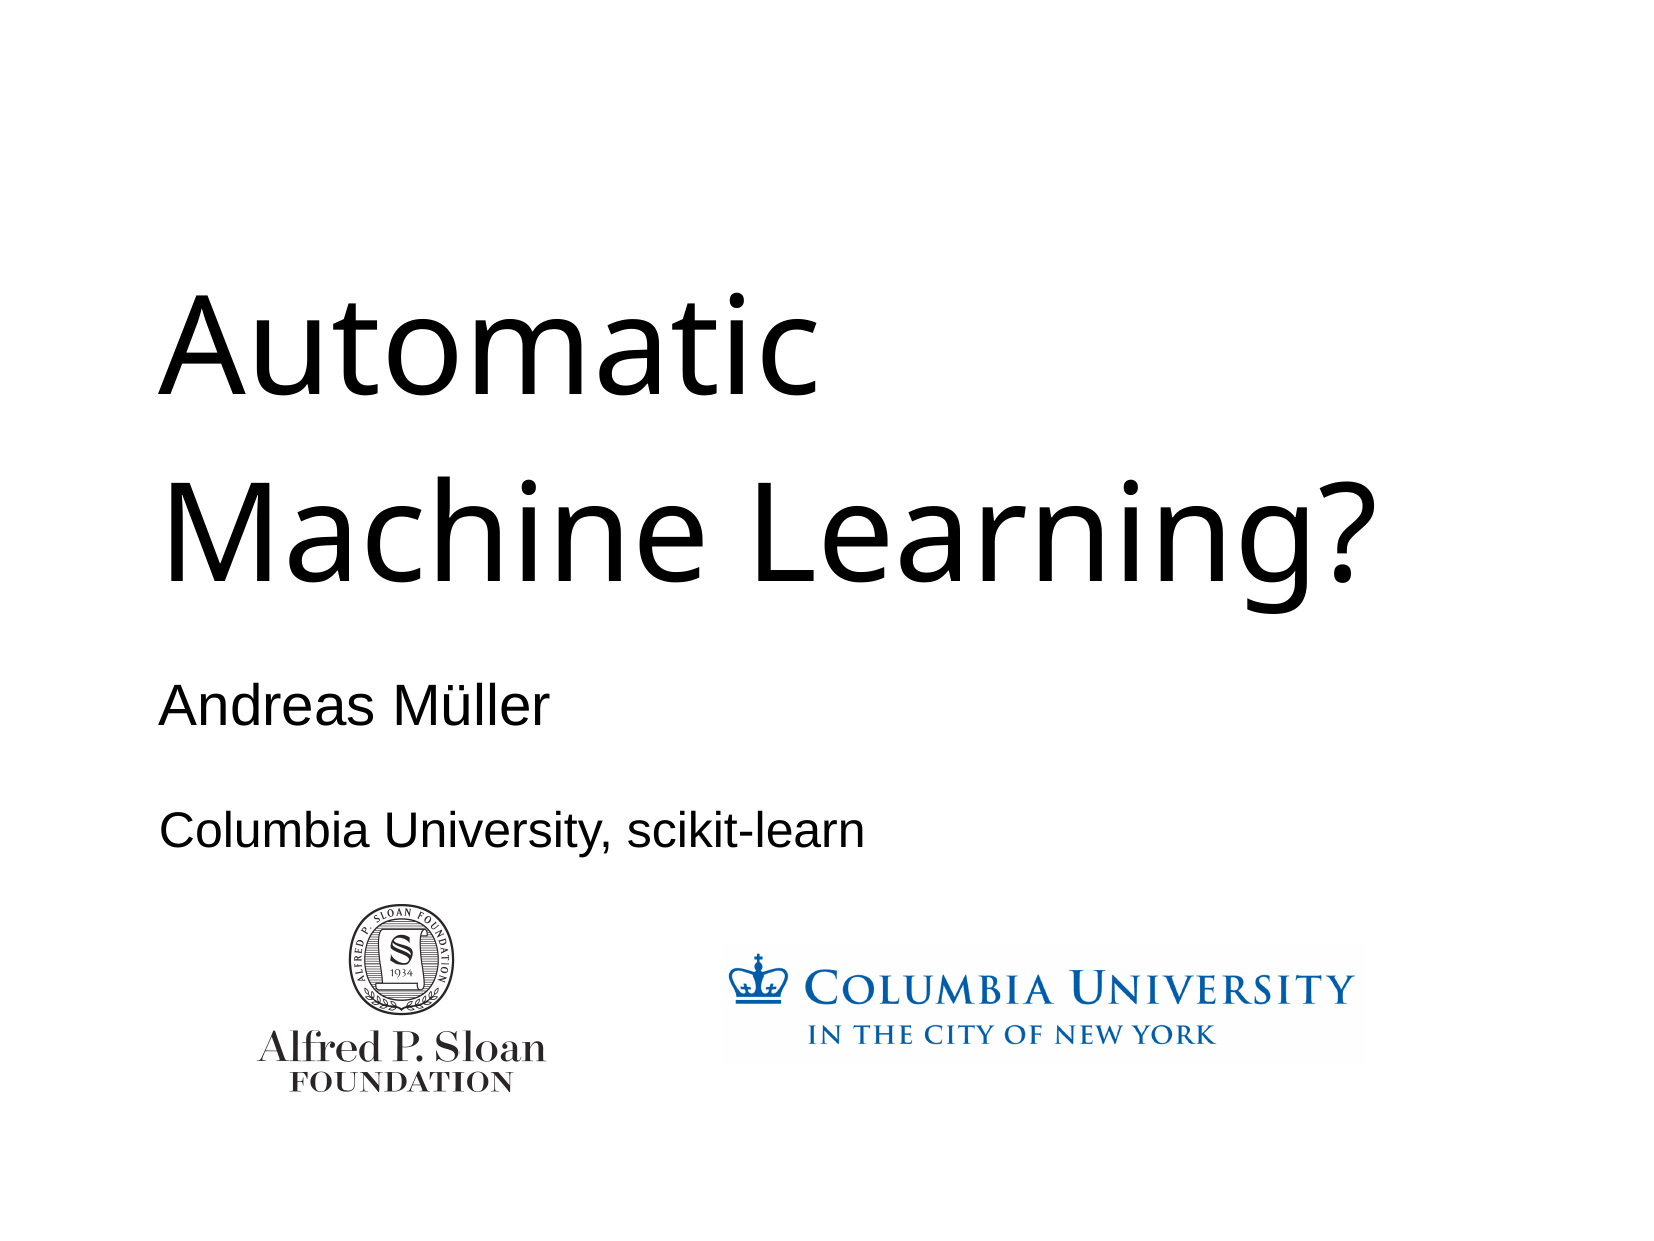

Automatic
Machine Learning?
Andreas Müller
Columbia University, scikit-learn